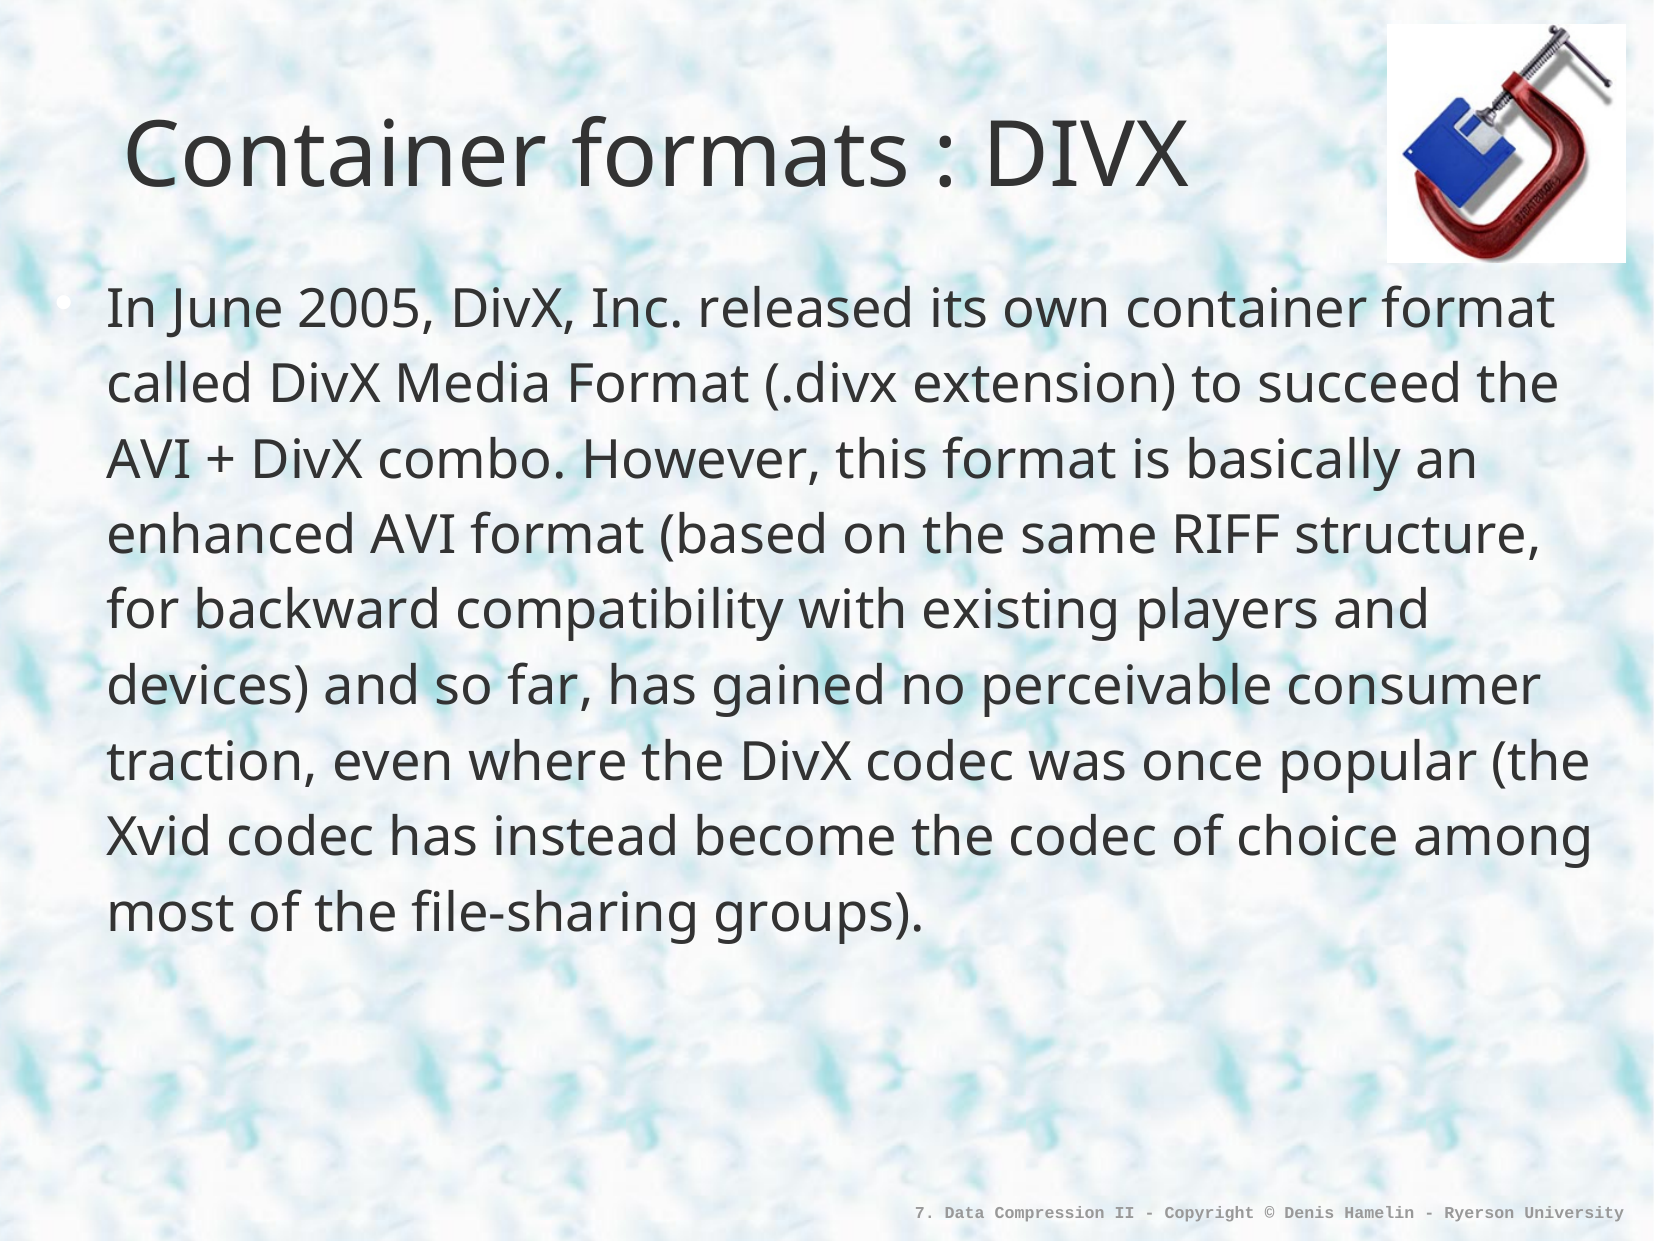

# Container formats : DIVX
In June 2005, DivX, Inc. released its own container format called DivX Media Format (.divx extension) to succeed the AVI + DivX combo. However, this format is basically an enhanced AVI format (based on the same RIFF structure, for backward compatibility with existing players and devices) and so far, has gained no perceivable consumer traction, even where the DivX codec was once popular (the Xvid codec has instead become the codec of choice among most of the file-sharing groups).